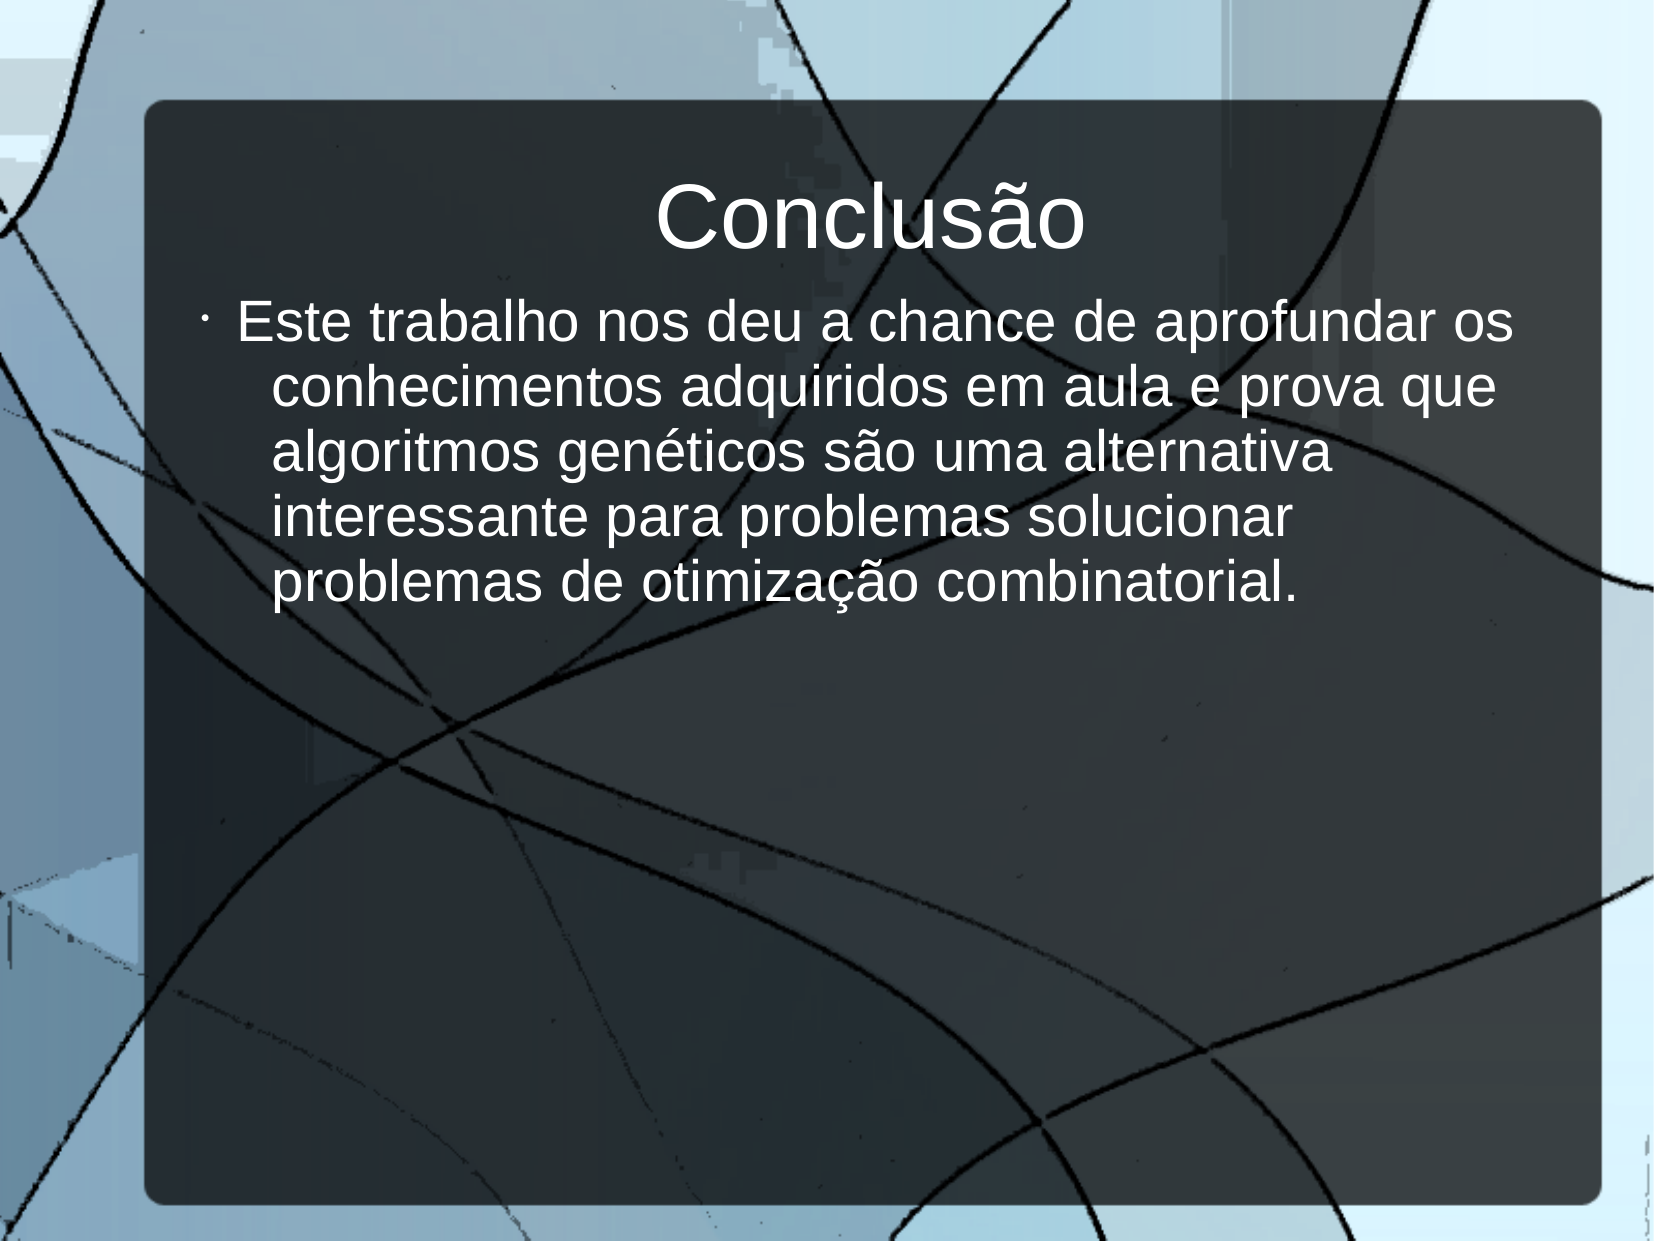

# Conclusão
Este trabalho nos deu a chance de aprofundar os conhecimentos adquiridos em aula e prova que algoritmos genéticos são uma alternativa interessante para problemas solucionar problemas de otimização combinatorial.